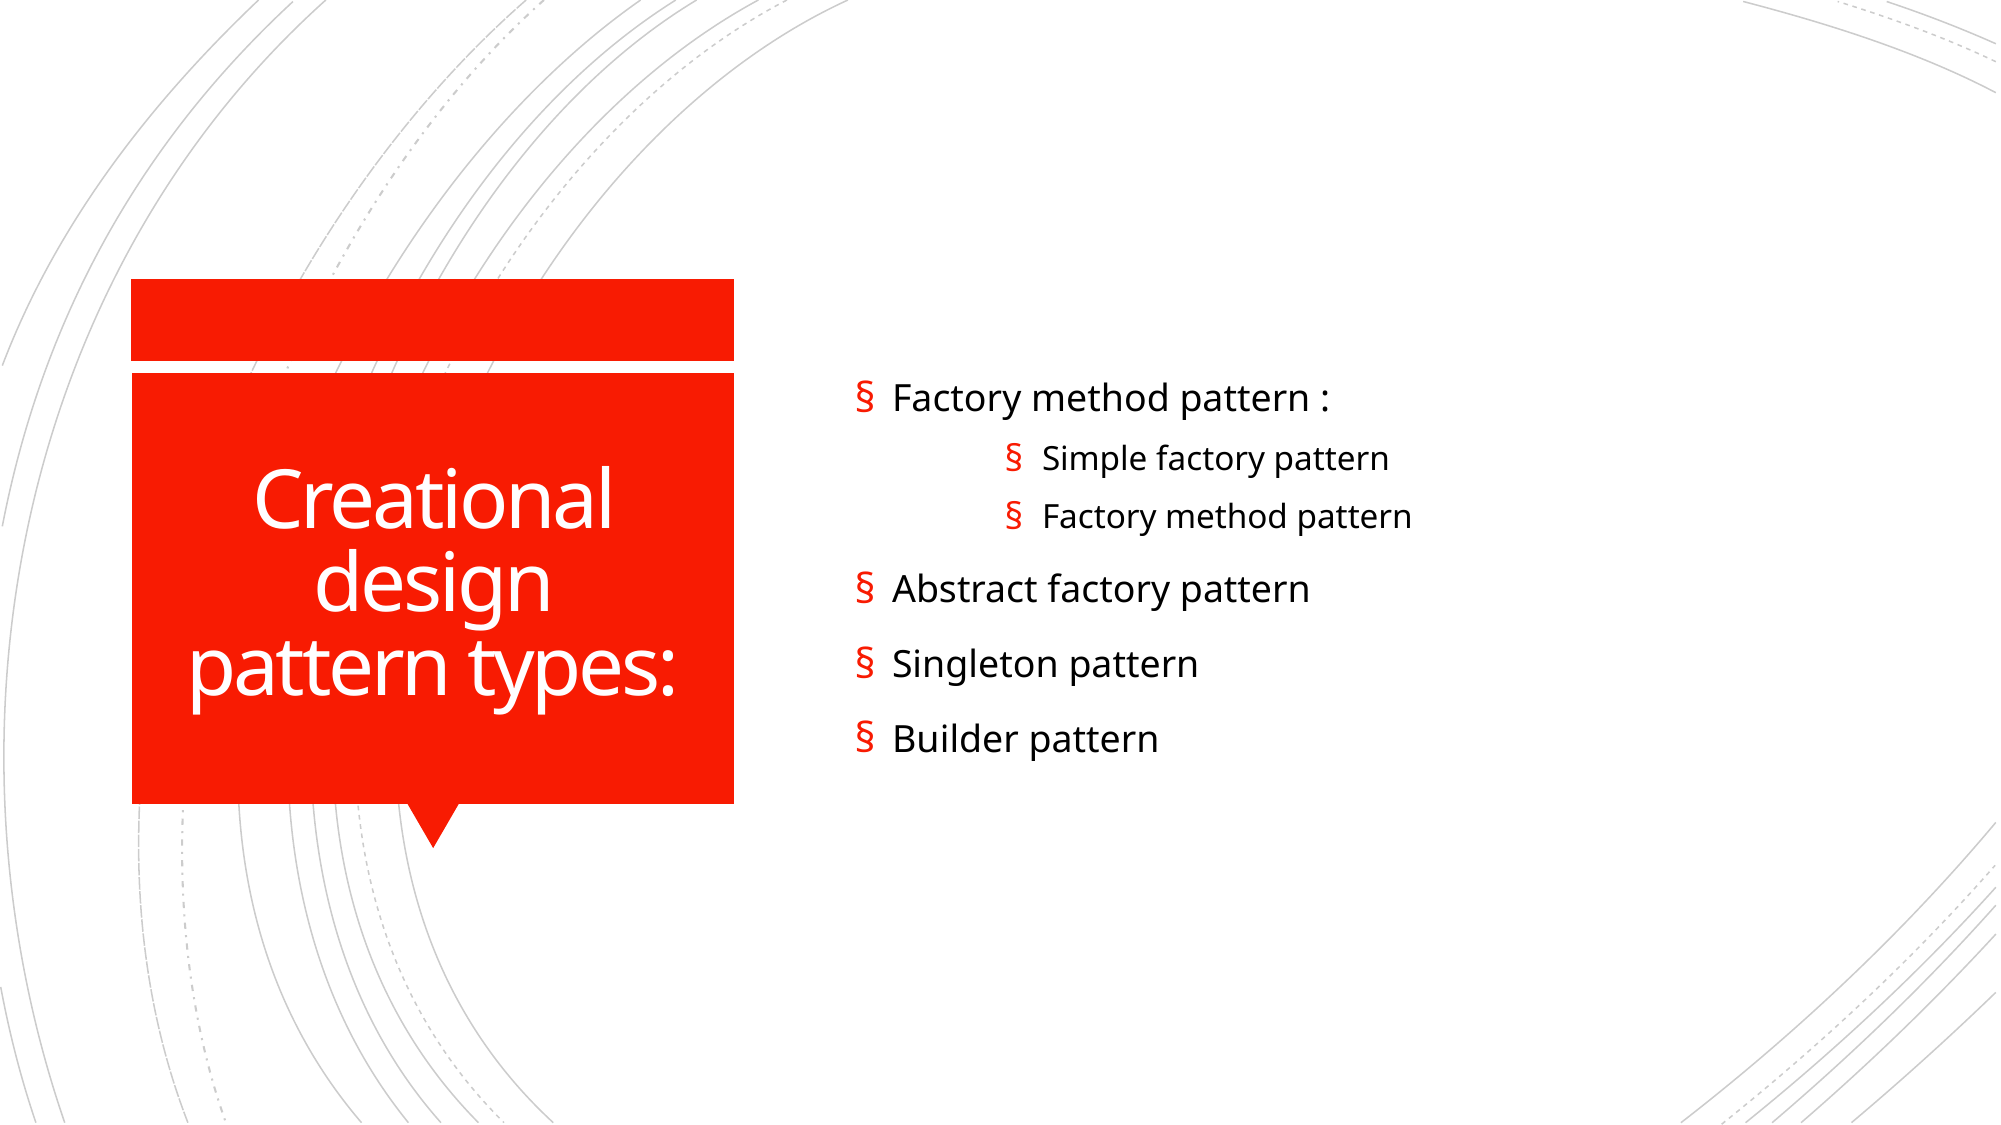

Factory method pattern :
Simple factory pattern
Factory method pattern
Abstract factory pattern
Singleton pattern
Builder pattern
# Creational design pattern types: